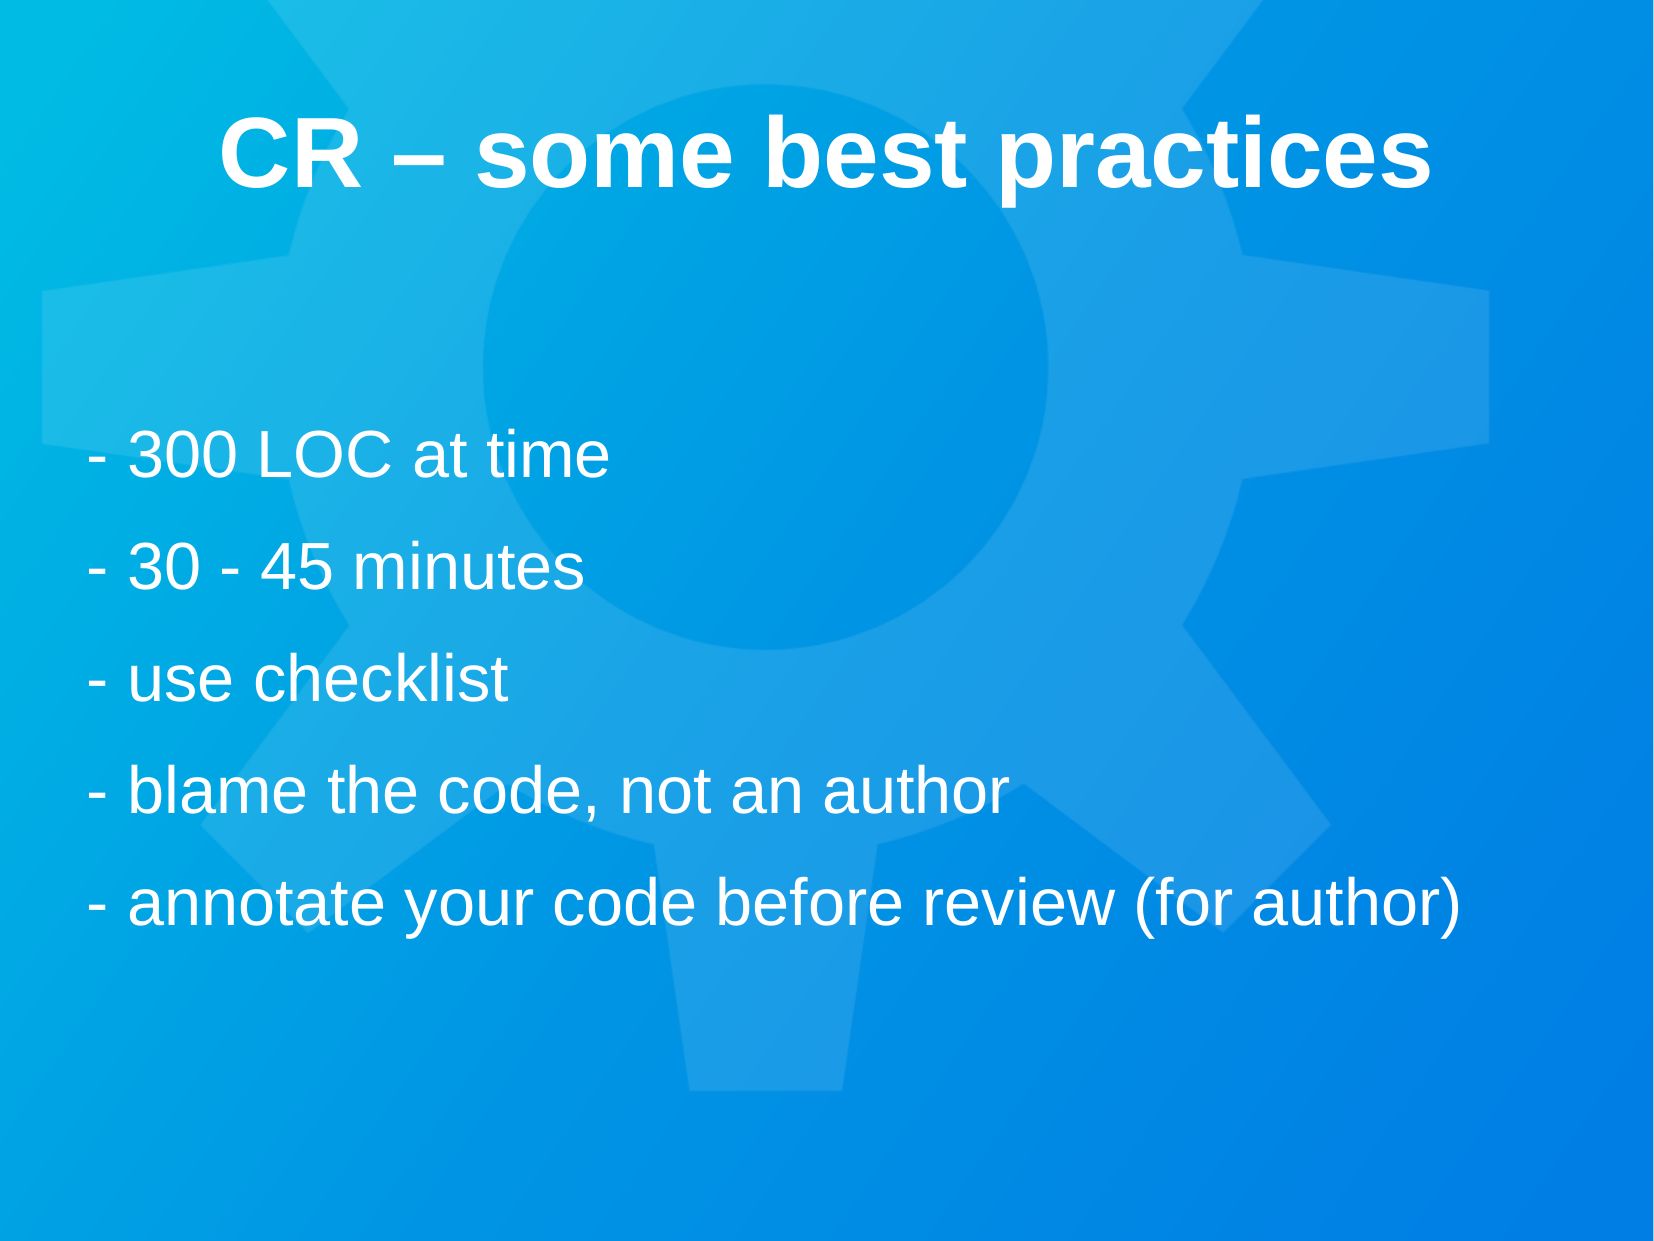

# CR – some best practices
- 300 LOC at time
- 30 - 45 minutes
- use checklist
- blame the code, not an author
- annotate your code before review (for author)